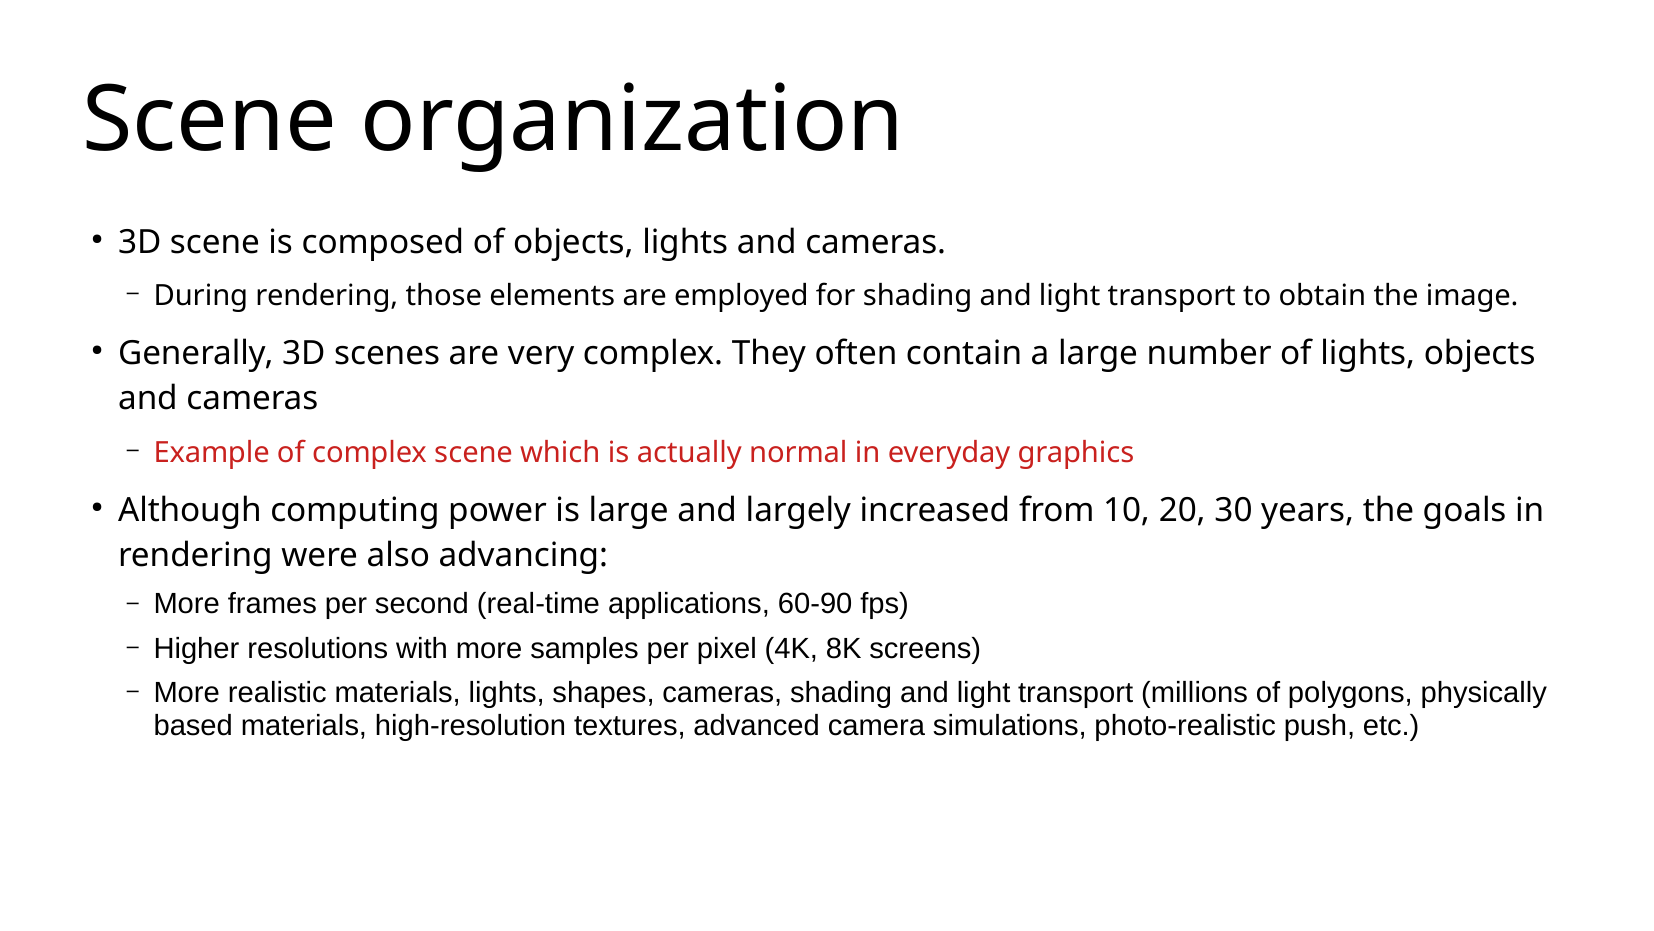

# Scene organization
3D scene is composed of objects, lights and cameras.
During rendering, those elements are employed for shading and light transport to obtain the image.
Generally, 3D scenes are very complex. They often contain a large number of lights, objects and cameras
Example of complex scene which is actually normal in everyday graphics
Although computing power is large and largely increased from 10, 20, 30 years, the goals in rendering were also advancing:
More frames per second (real-time applications, 60-90 fps)
Higher resolutions with more samples per pixel (4K, 8K screens)
More realistic materials, lights, shapes, cameras, shading and light transport (millions of polygons, physically based materials, high-resolution textures, advanced camera simulations, photo-realistic push, etc.)